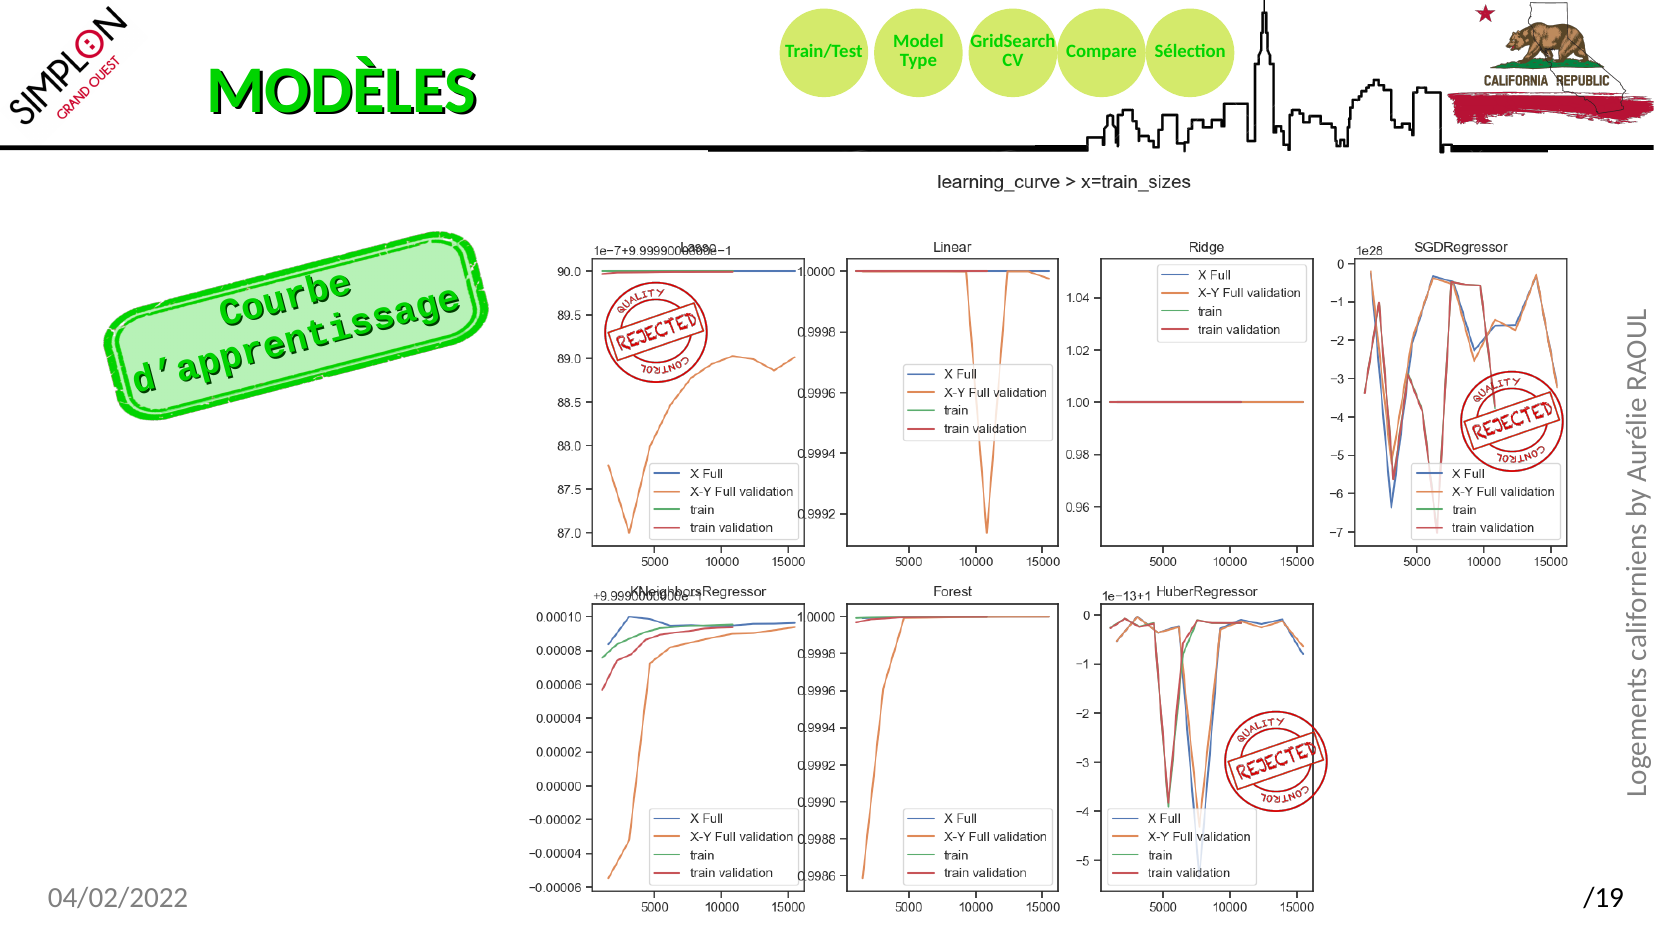

Train/Test
Model
Type
GridSearch
CV
Compare
Sélection
# MODÈLES
Courbe d’apprentissage
12